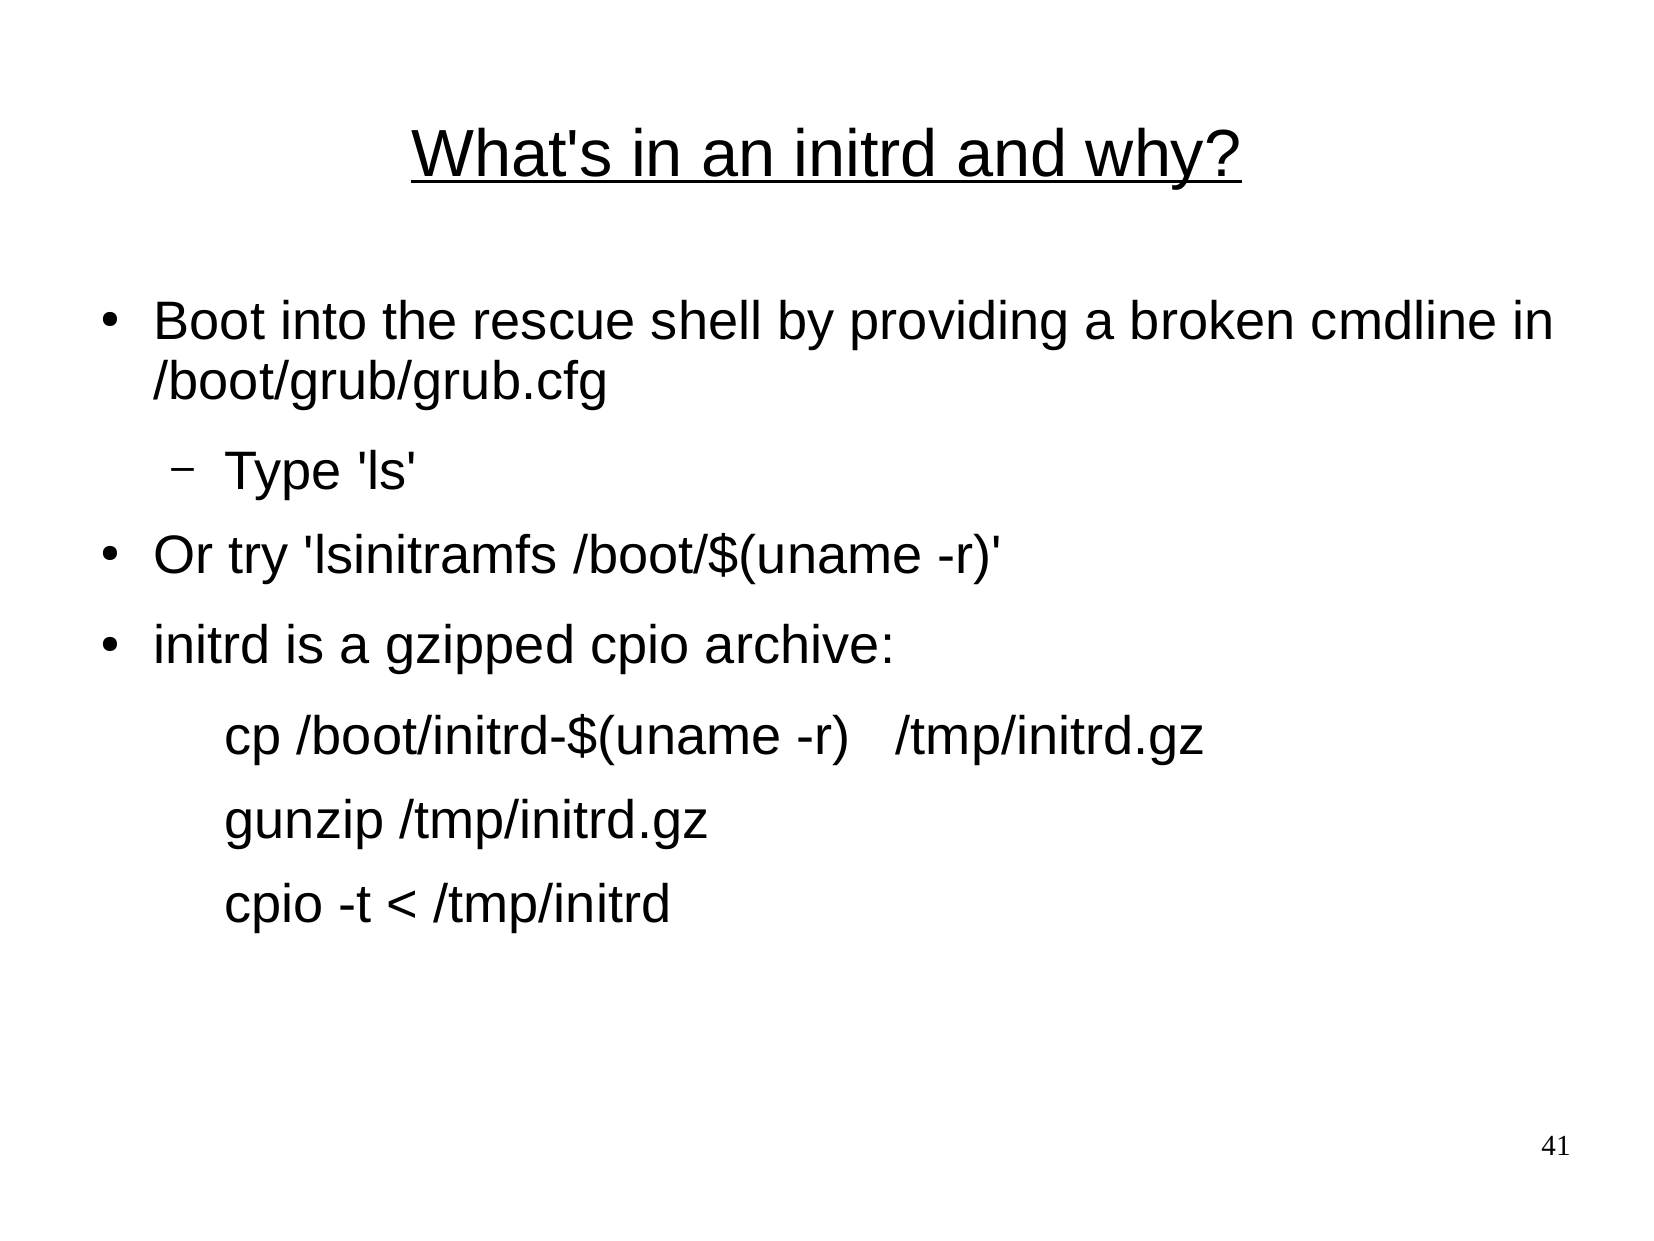

# What's in an initrd and why?
Boot into the rescue shell by providing a broken cmdline in /boot/grub/grub.cfg
Type 'ls'
Or try 'lsinitramfs /boot/$(uname -r)'
initrd is a gzipped cpio archive:
cp /boot/initrd-$(uname -r) /tmp/initrd.gz
gunzip /tmp/initrd.gz
cpio -t < /tmp/initrd
41